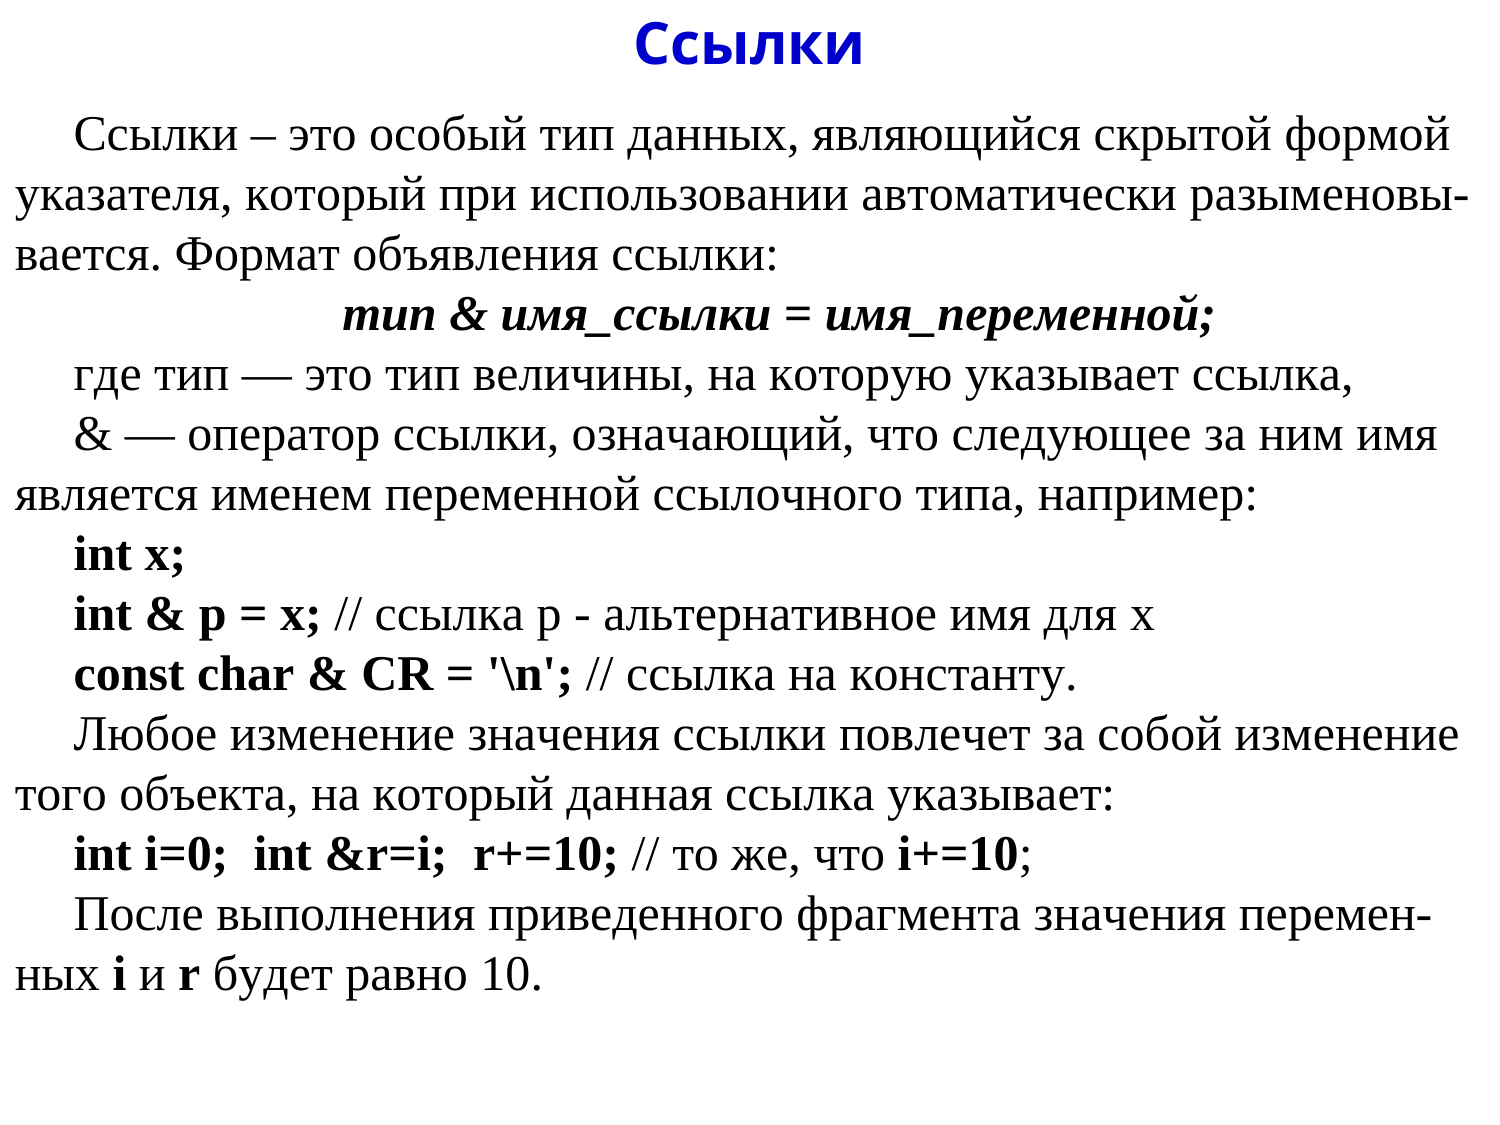

Ссылки
Ссылки – это особый тип данных, являющийся скрытой формой указателя, который при использовании автоматически разыменовы-вается. Формат объявления ссылки:
тип & имя_ссылки = имя_переменной;
где тип — это тип величины, на которую указывает ссылка,
& — оператор ссылки, означающий, что следующее за ним имя является именем переменной ссылочного типа, например:
int x;
int & p = x; // ссылка p - альтернативное имя для x
const char & CR = '\n'; // ссылка на константу.
Любое изменение значения ссылки повлечет за собой изменение того объекта, на который данная ссылка указывает:
int i=0; int &r=i; r+=10; // то же, что i+=10;
После выполнения приведенного фрагмента значения перемен-ных i и r будет равно 10.